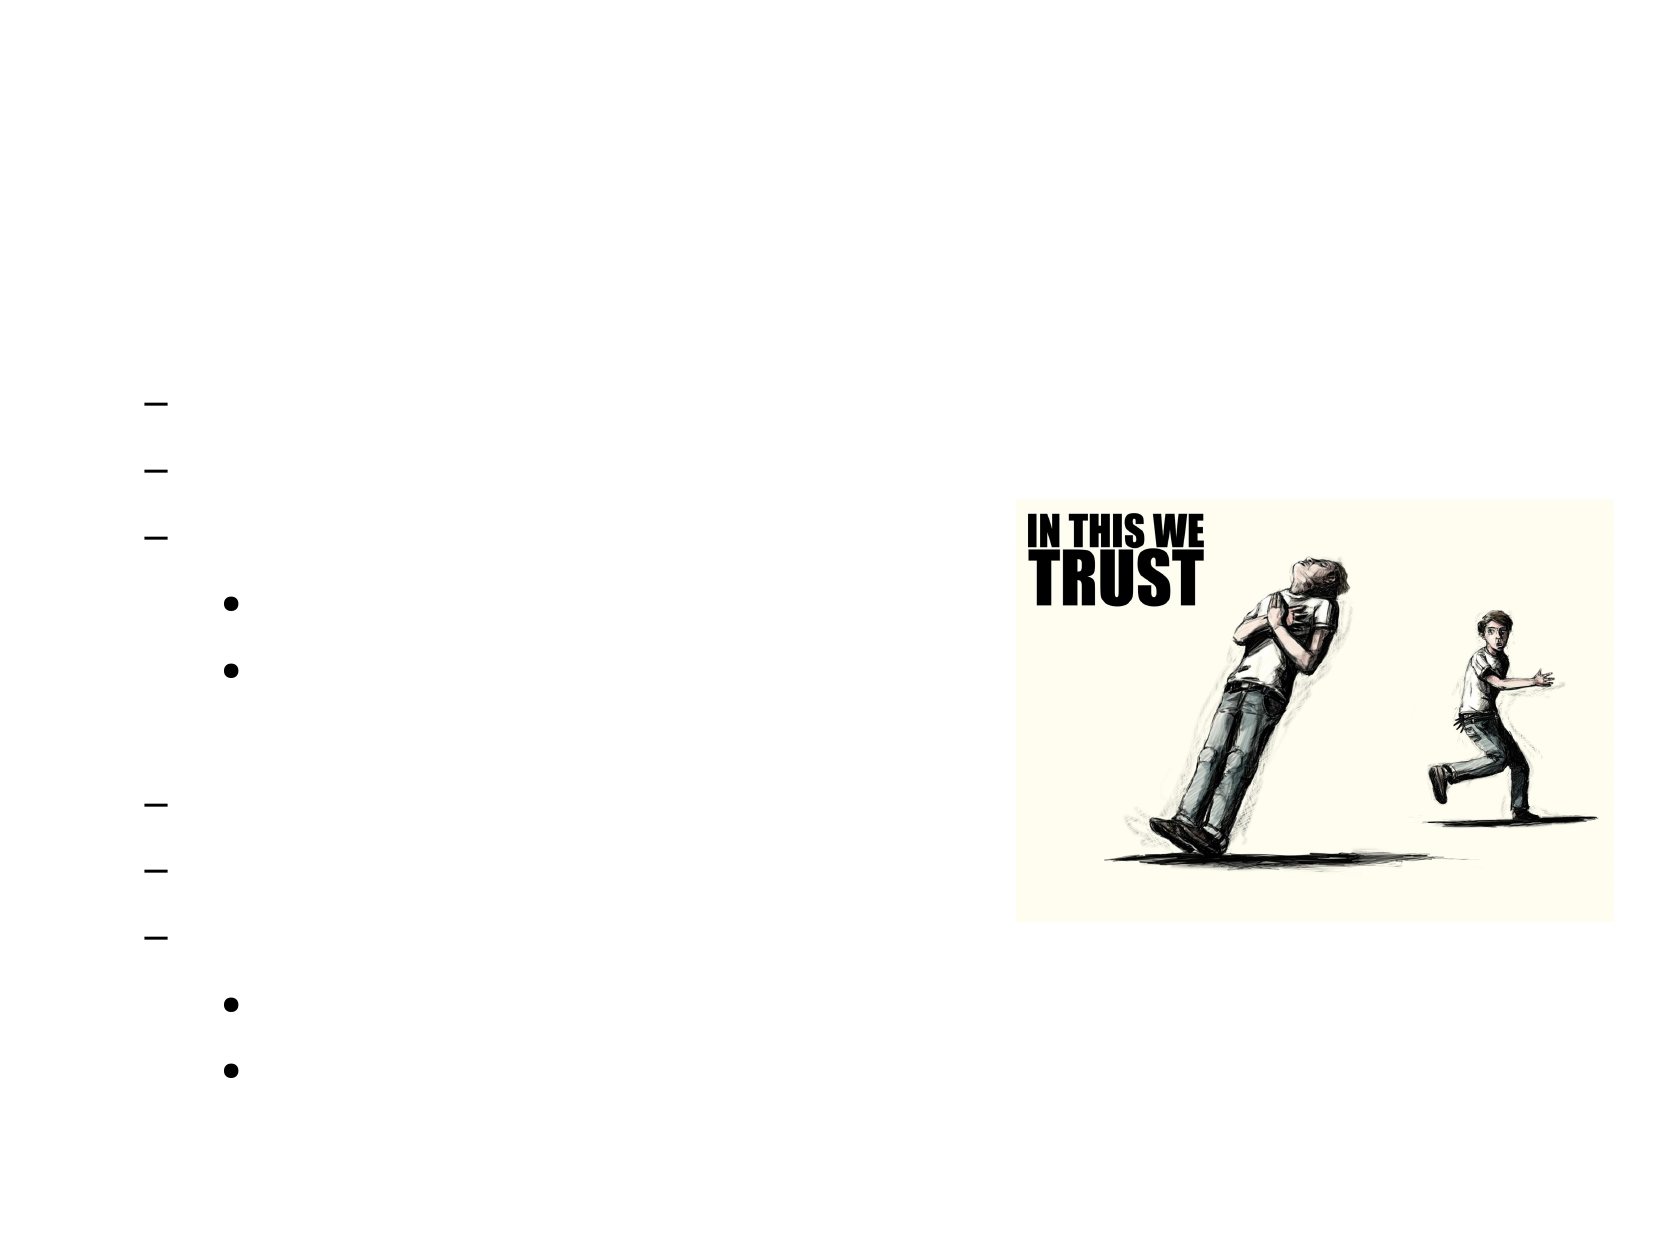

# Onde encontrar pacotes?
Fazer seus próprios pacotes
make install DESTDIR=/tmp/meupacote
makepkg
Problemas:
retrabalho na atualização
padronização de diretórios
Baixá-los prontos
linuxpackages.net
www.slacky.eu
Problemas:
Atende as necessidades?
Você confia nos binários de outra pessoa?